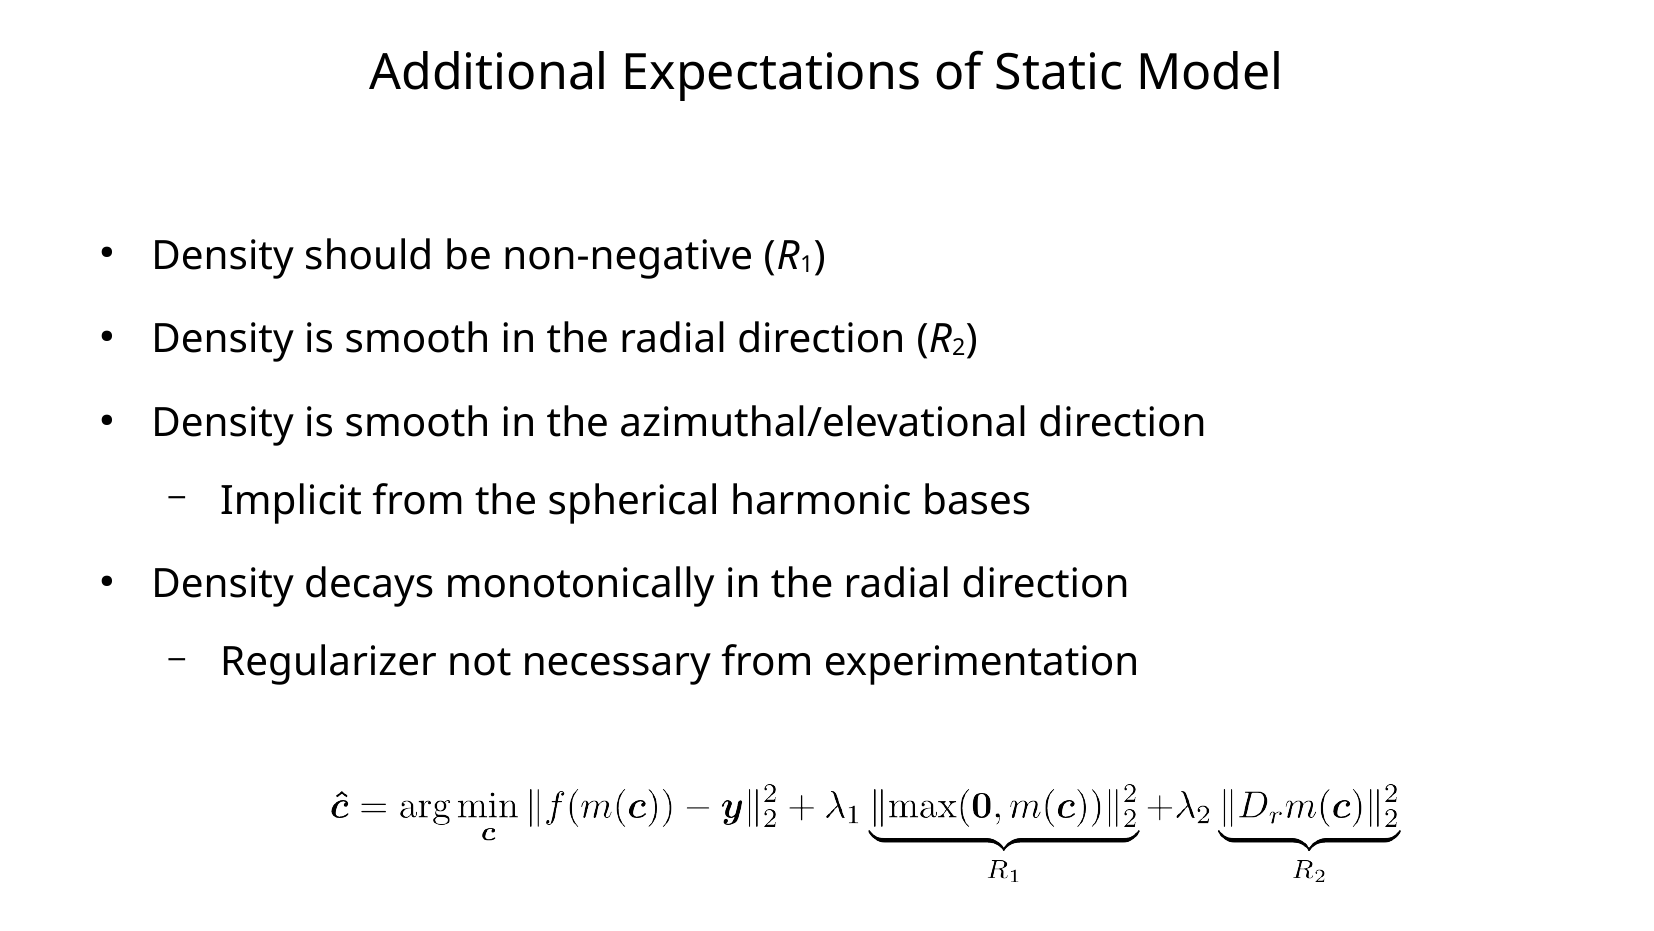

# Additional Expectations of Static Model
Density should be non-negative (R1)
Density is smooth in the radial direction (R2)
Density is smooth in the azimuthal/elevational direction
Implicit from the spherical harmonic bases
Density decays monotonically in the radial direction
Regularizer not necessary from experimentation